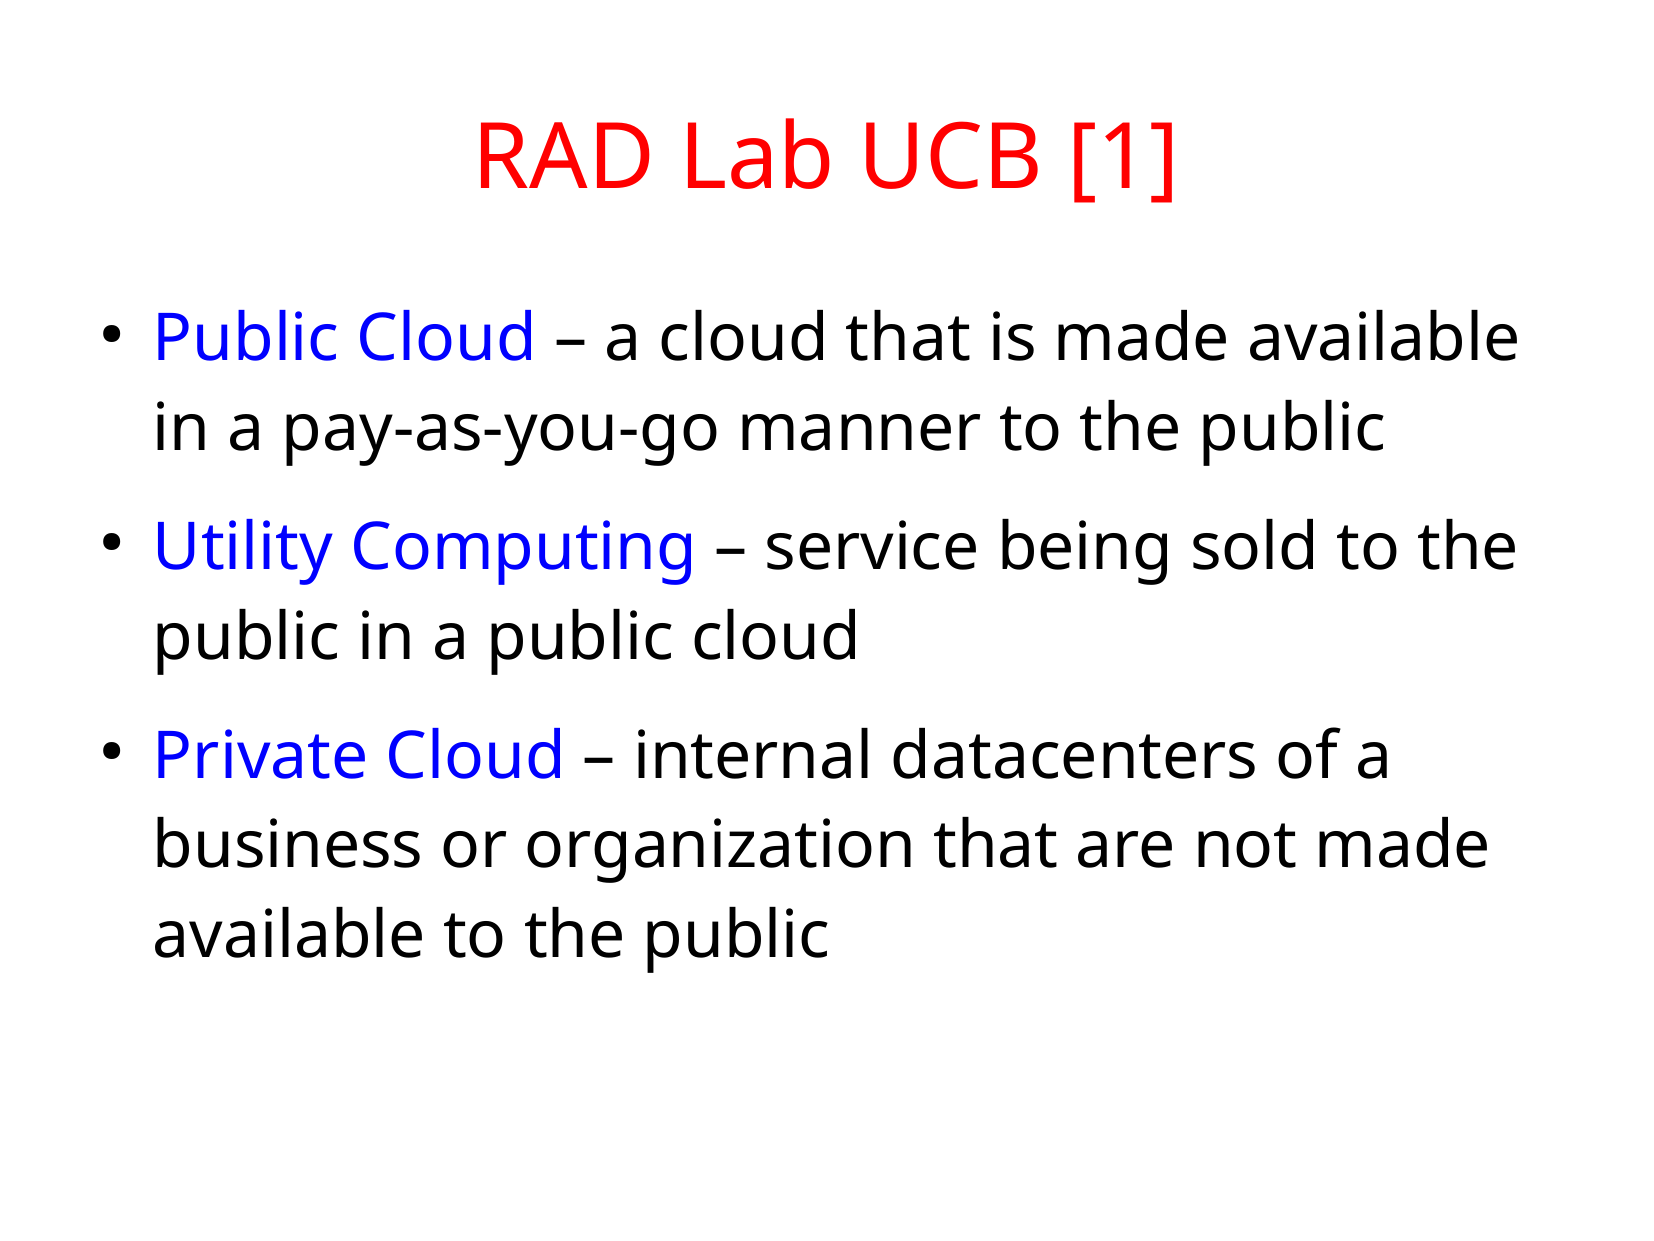

# RAD Lab UCB [1]
Public Cloud – a cloud that is made available in a pay-as-you-go manner to the public
Utility Computing – service being sold to the public in a public cloud
Private Cloud – internal datacenters of a business or organization that are not made available to the public